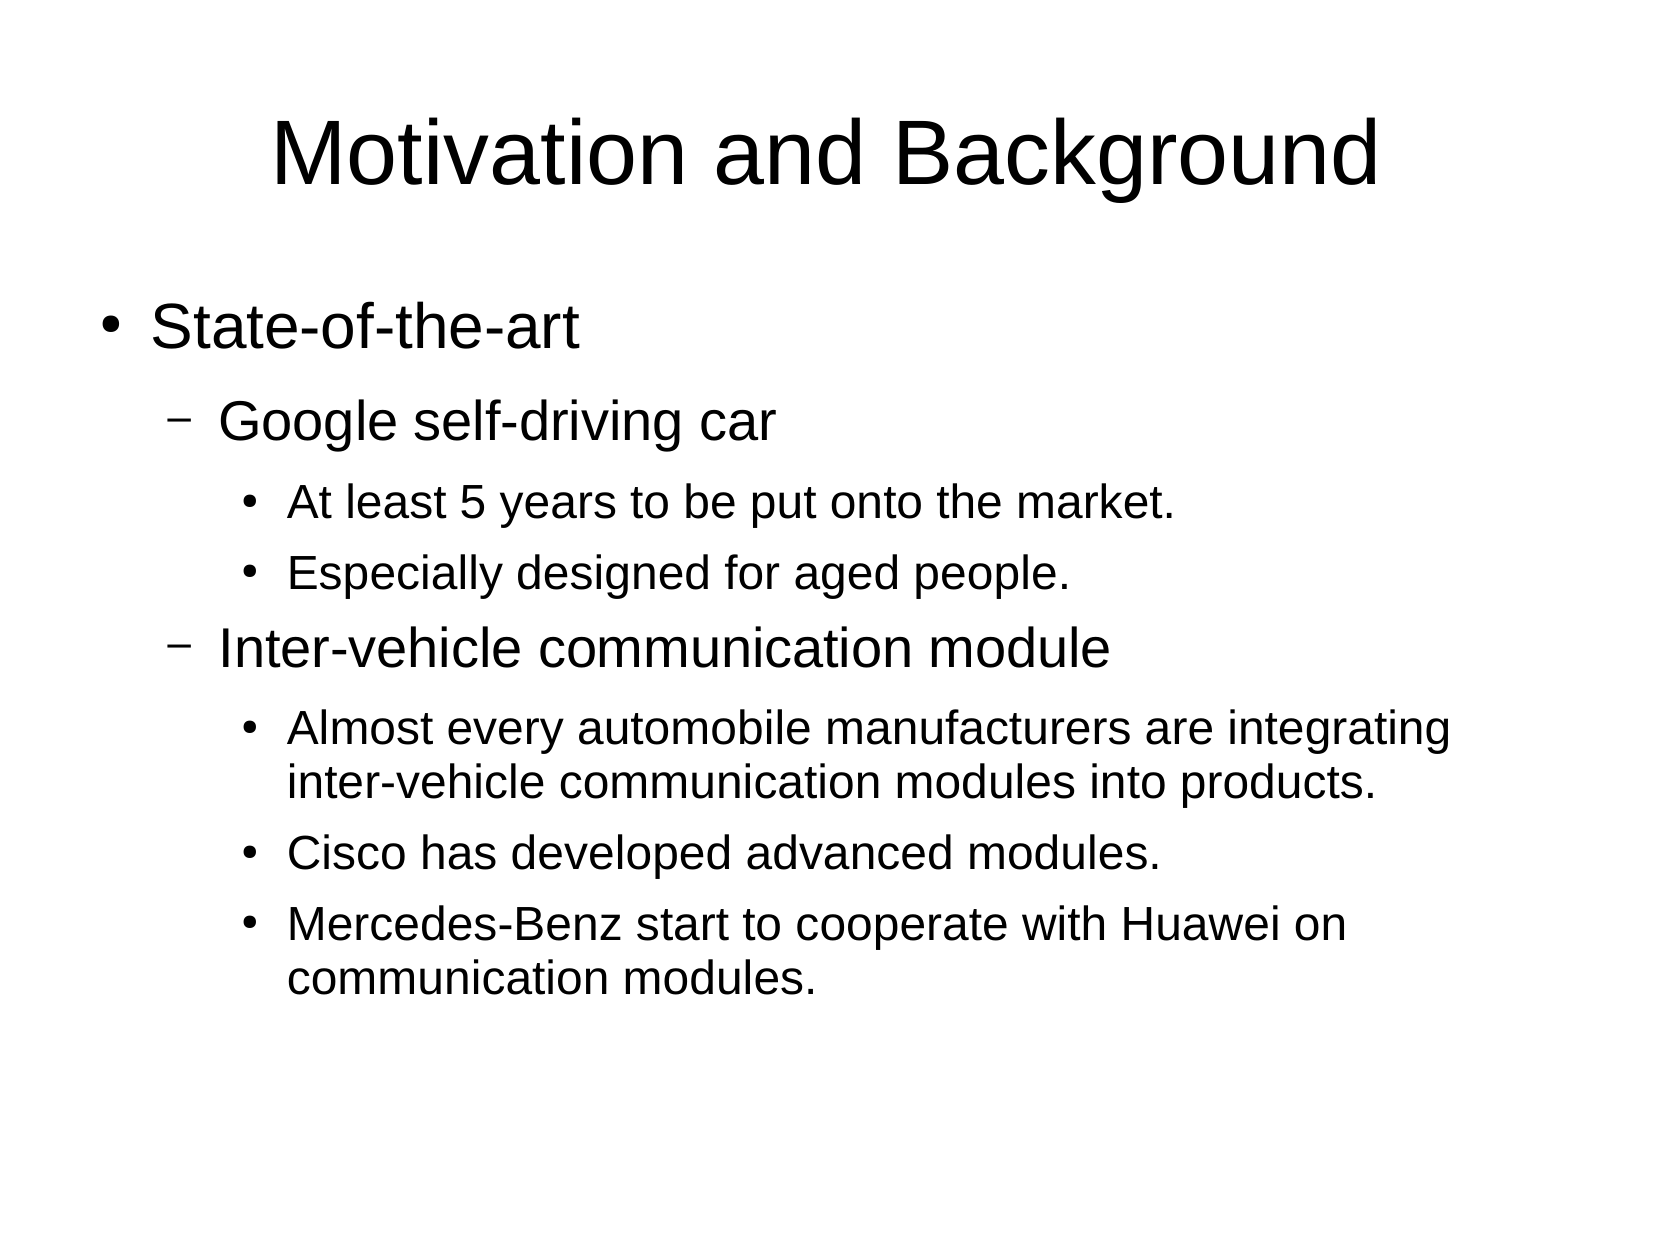

# Motivation and Background
State-of-the-art
Google self-driving car
At least 5 years to be put onto the market.
Especially designed for aged people.
Inter-vehicle communication module
Almost every automobile manufacturers are integrating inter-vehicle communication modules into products.
Cisco has developed advanced modules.
Mercedes-Benz start to cooperate with Huawei on communication modules.